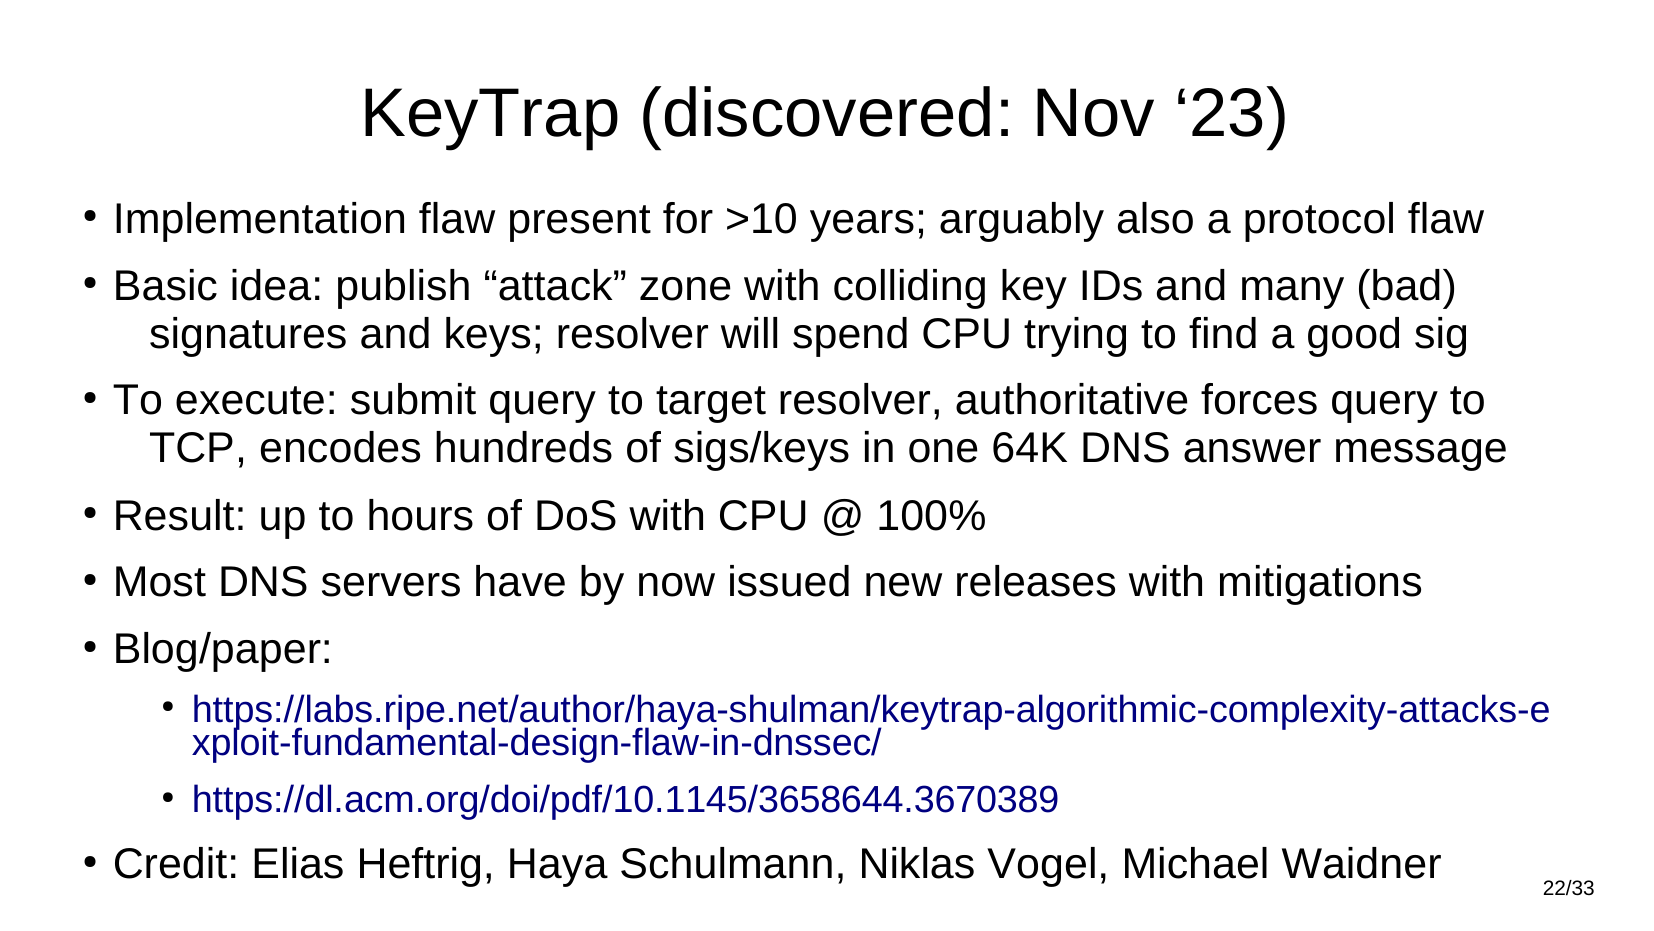

# KeyTrap (discovered: Nov ‘23)
Implementation flaw present for >10 years; arguably also a protocol flaw
Basic idea: publish “attack” zone with colliding key IDs and many (bad) signatures and keys; resolver will spend CPU trying to find a good sig
To execute: submit query to target resolver, authoritative forces query to TCP, encodes hundreds of sigs/keys in one 64K DNS answer message
Result: up to hours of DoS with CPU @ 100%
Most DNS servers have by now issued new releases with mitigations
Blog/paper:
https://labs.ripe.net/author/haya-shulman/keytrap-algorithmic-complexity-attacks-exploit-fundamental-design-flaw-in-dnssec/
https://dl.acm.org/doi/pdf/10.1145/3658644.3670389
Credit: Elias Heftrig, Haya Schulmann, Niklas Vogel, Michael Waidner